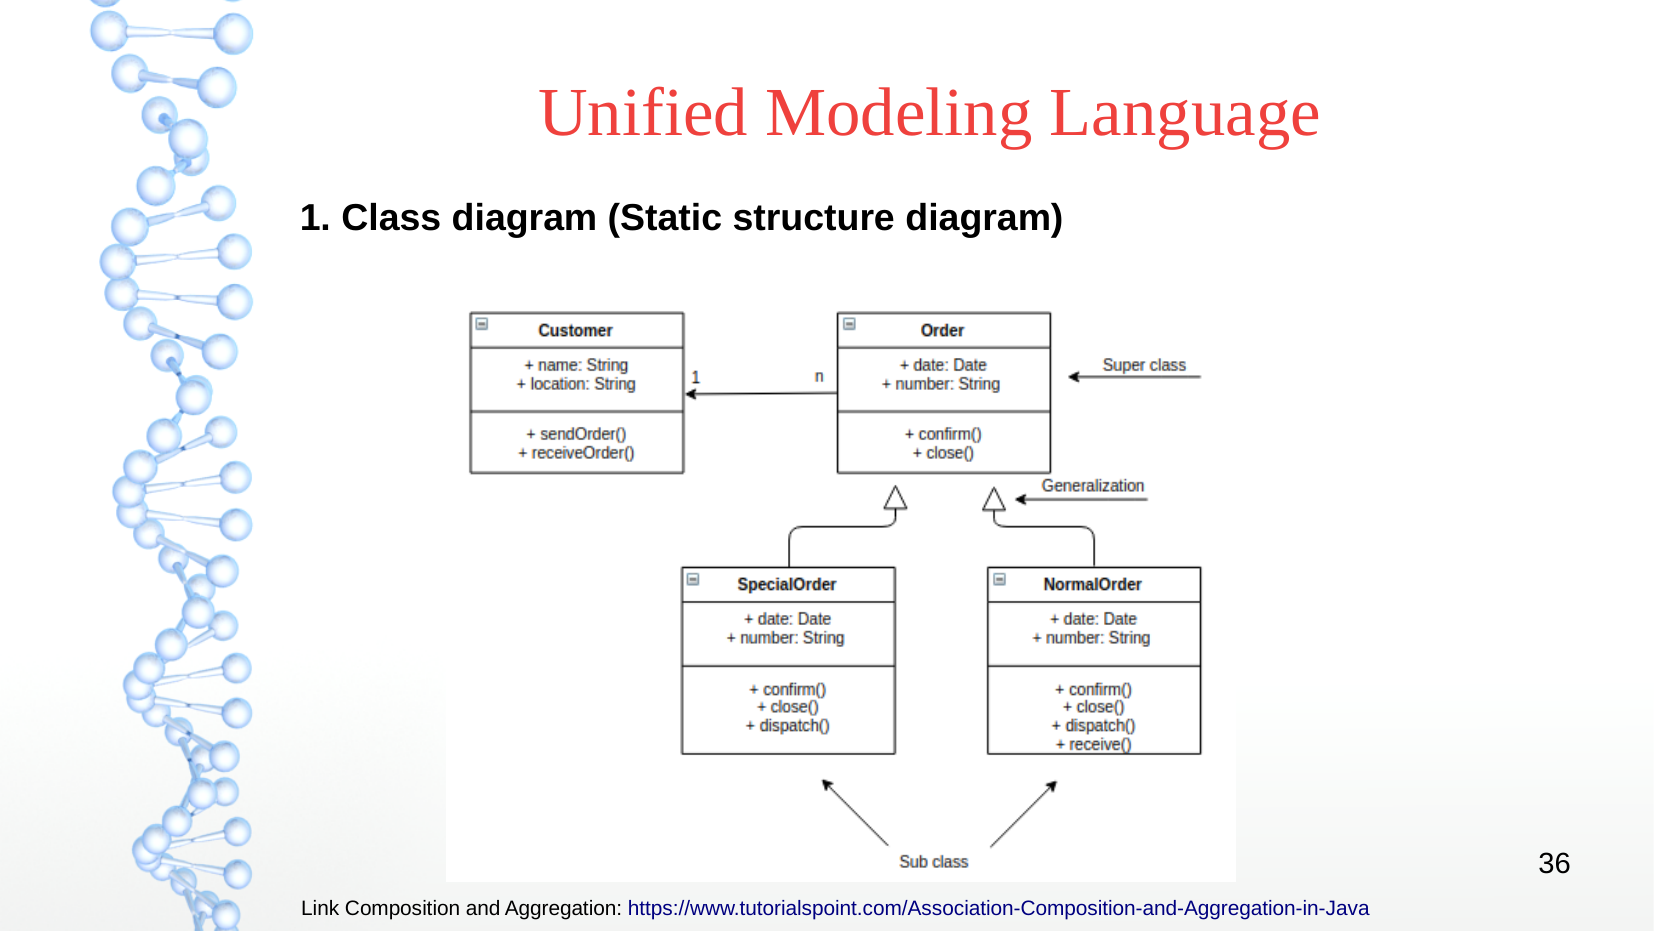

# Unified Modeling Language
1. Class diagram (Static structure diagram)
36
Link Composition and Aggregation: https://www.tutorialspoint.com/Association-Composition-and-Aggregation-in-Java